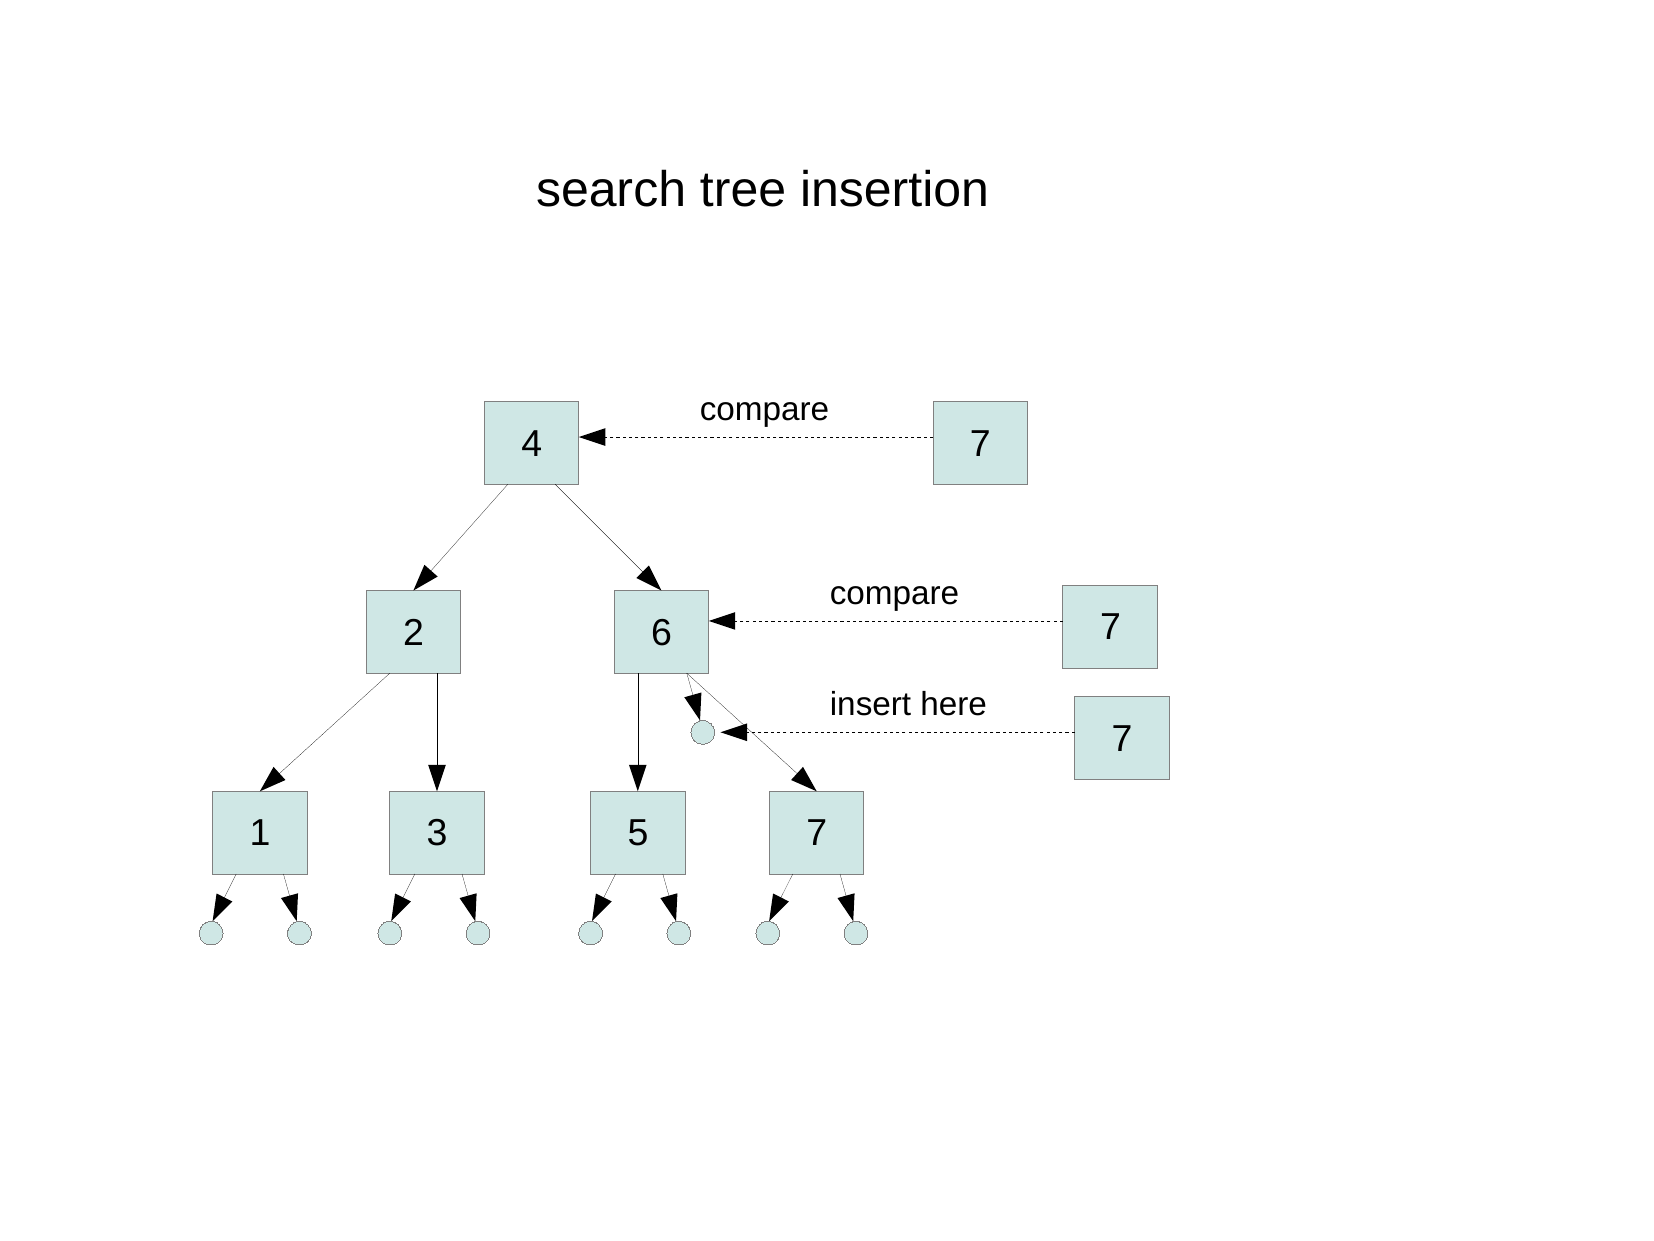

search tree insertion
compare
4
7
compare
7
2
6
insert here
7
1
3
5
7